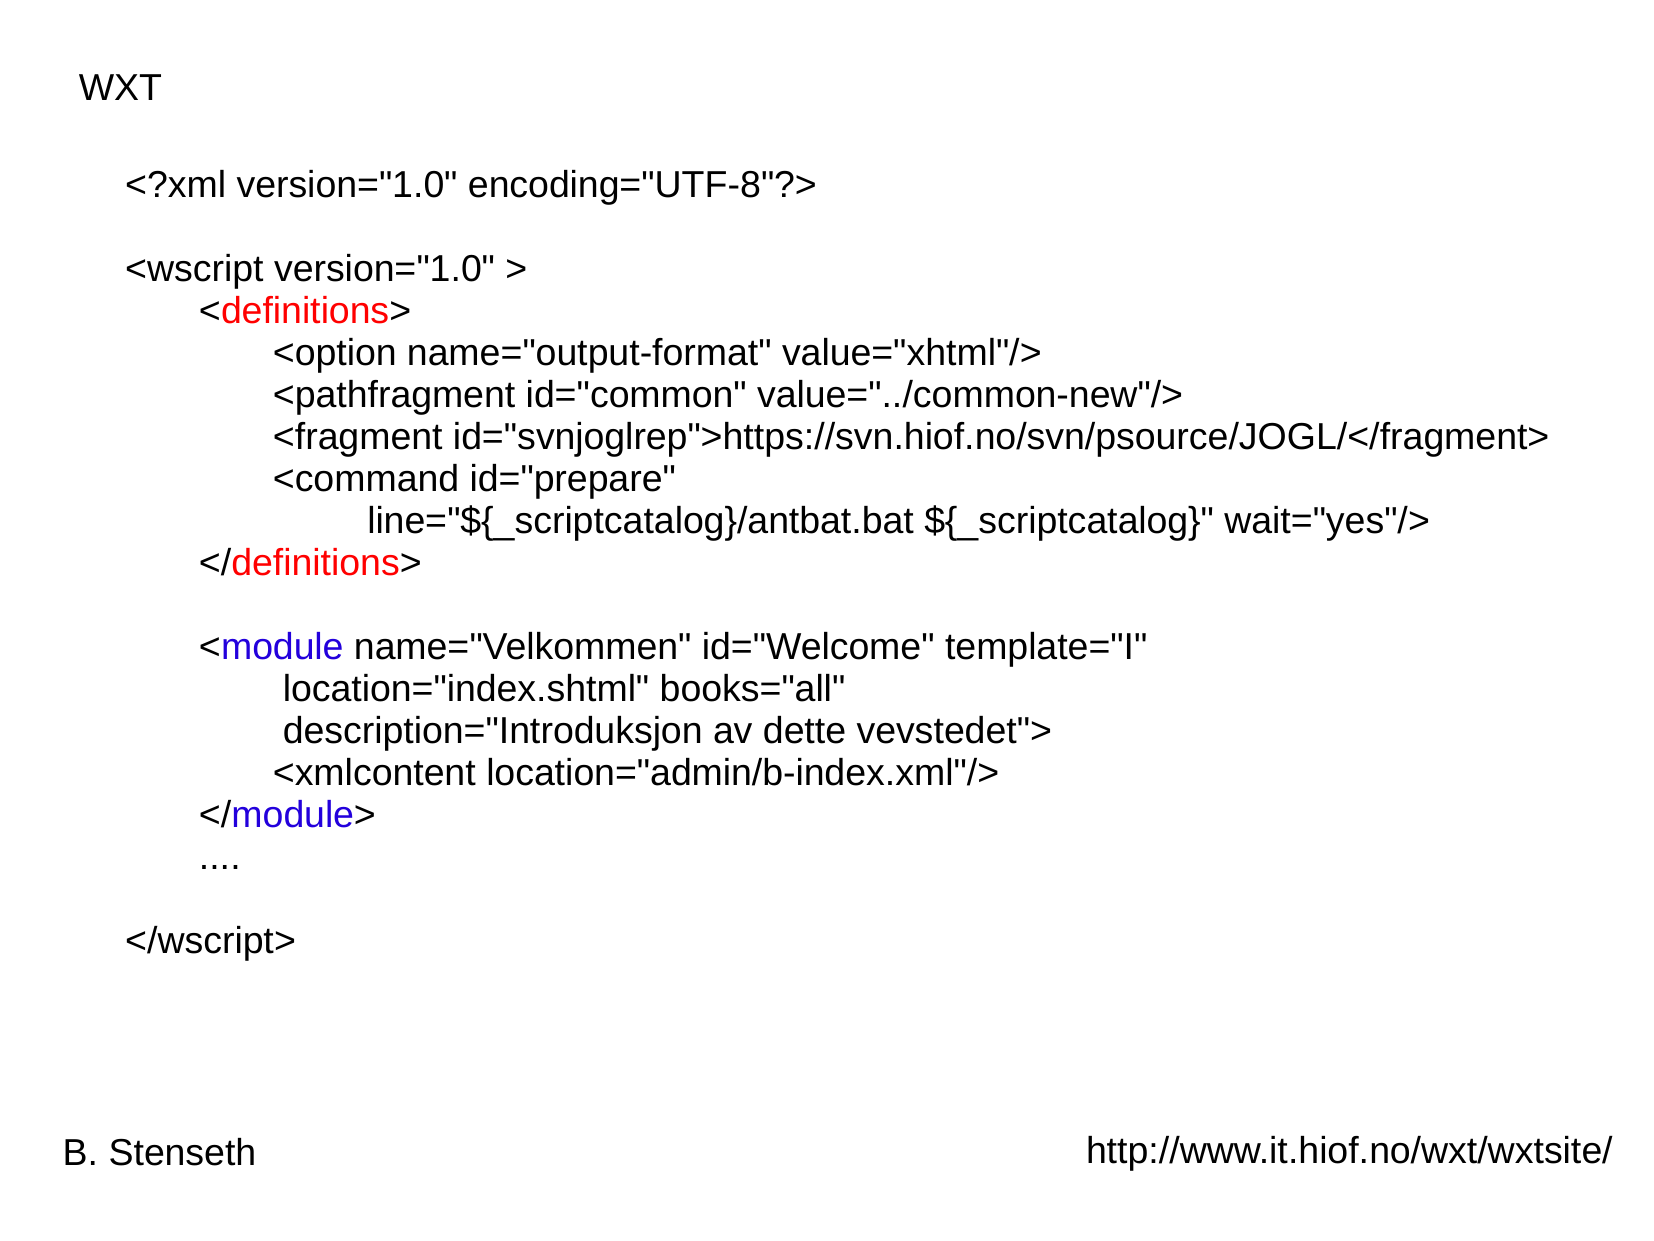

WXT
<?xml version="1.0" encoding="UTF-8"?>
<wscript version="1.0" >
	<definitions>
		<option name="output-format" value="xhtml"/>
		<pathfragment id="common" value="../common-new"/>
		<fragment id="svnjoglrep">https://svn.hiof.no/svn/psource/JOGL/</fragment>
		<command id="prepare"
		 line="${_scriptcatalog}/antbat.bat ${_scriptcatalog}" wait="yes"/>
	</definitions>
	<module name="Velkommen" id="Welcome" template="I"
	 location="index.shtml" books="all"
	 description="Introduksjon av dette vevstedet">
		<xmlcontent location="admin/b-index.xml"/>
	</module>
	....
</wscript>
http://www.it.hiof.no/wxt/wxtsite/
B. Stenseth